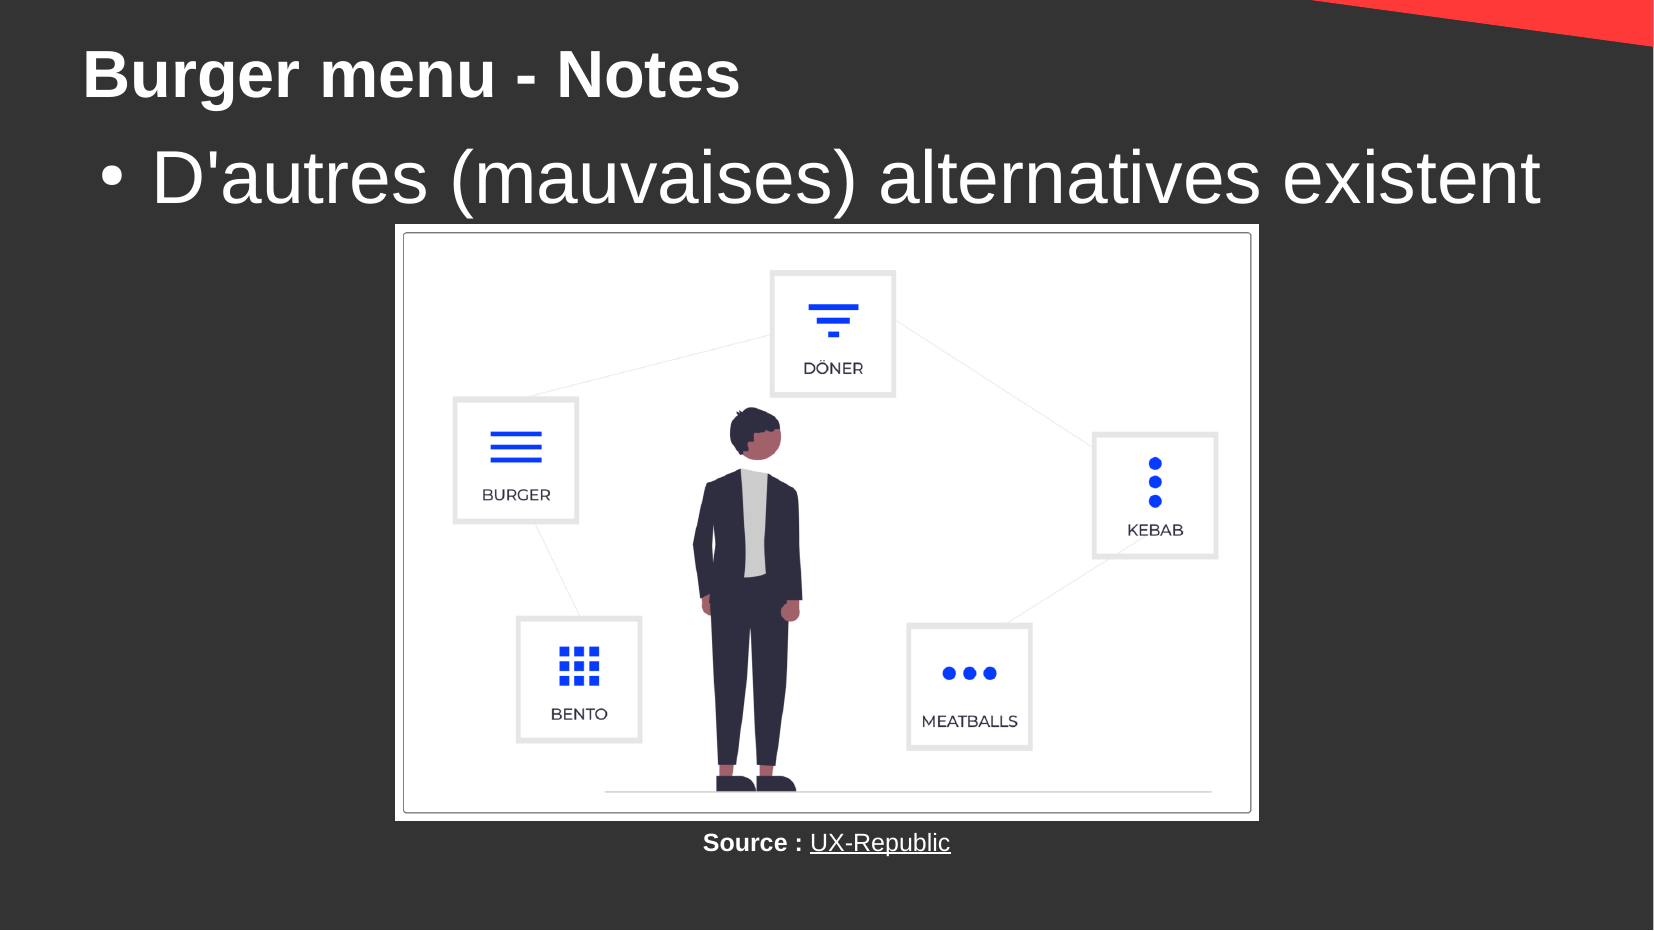

# Burger menu - Notes
D'autres (mauvaises) alternatives existent
Source : UX-Republic